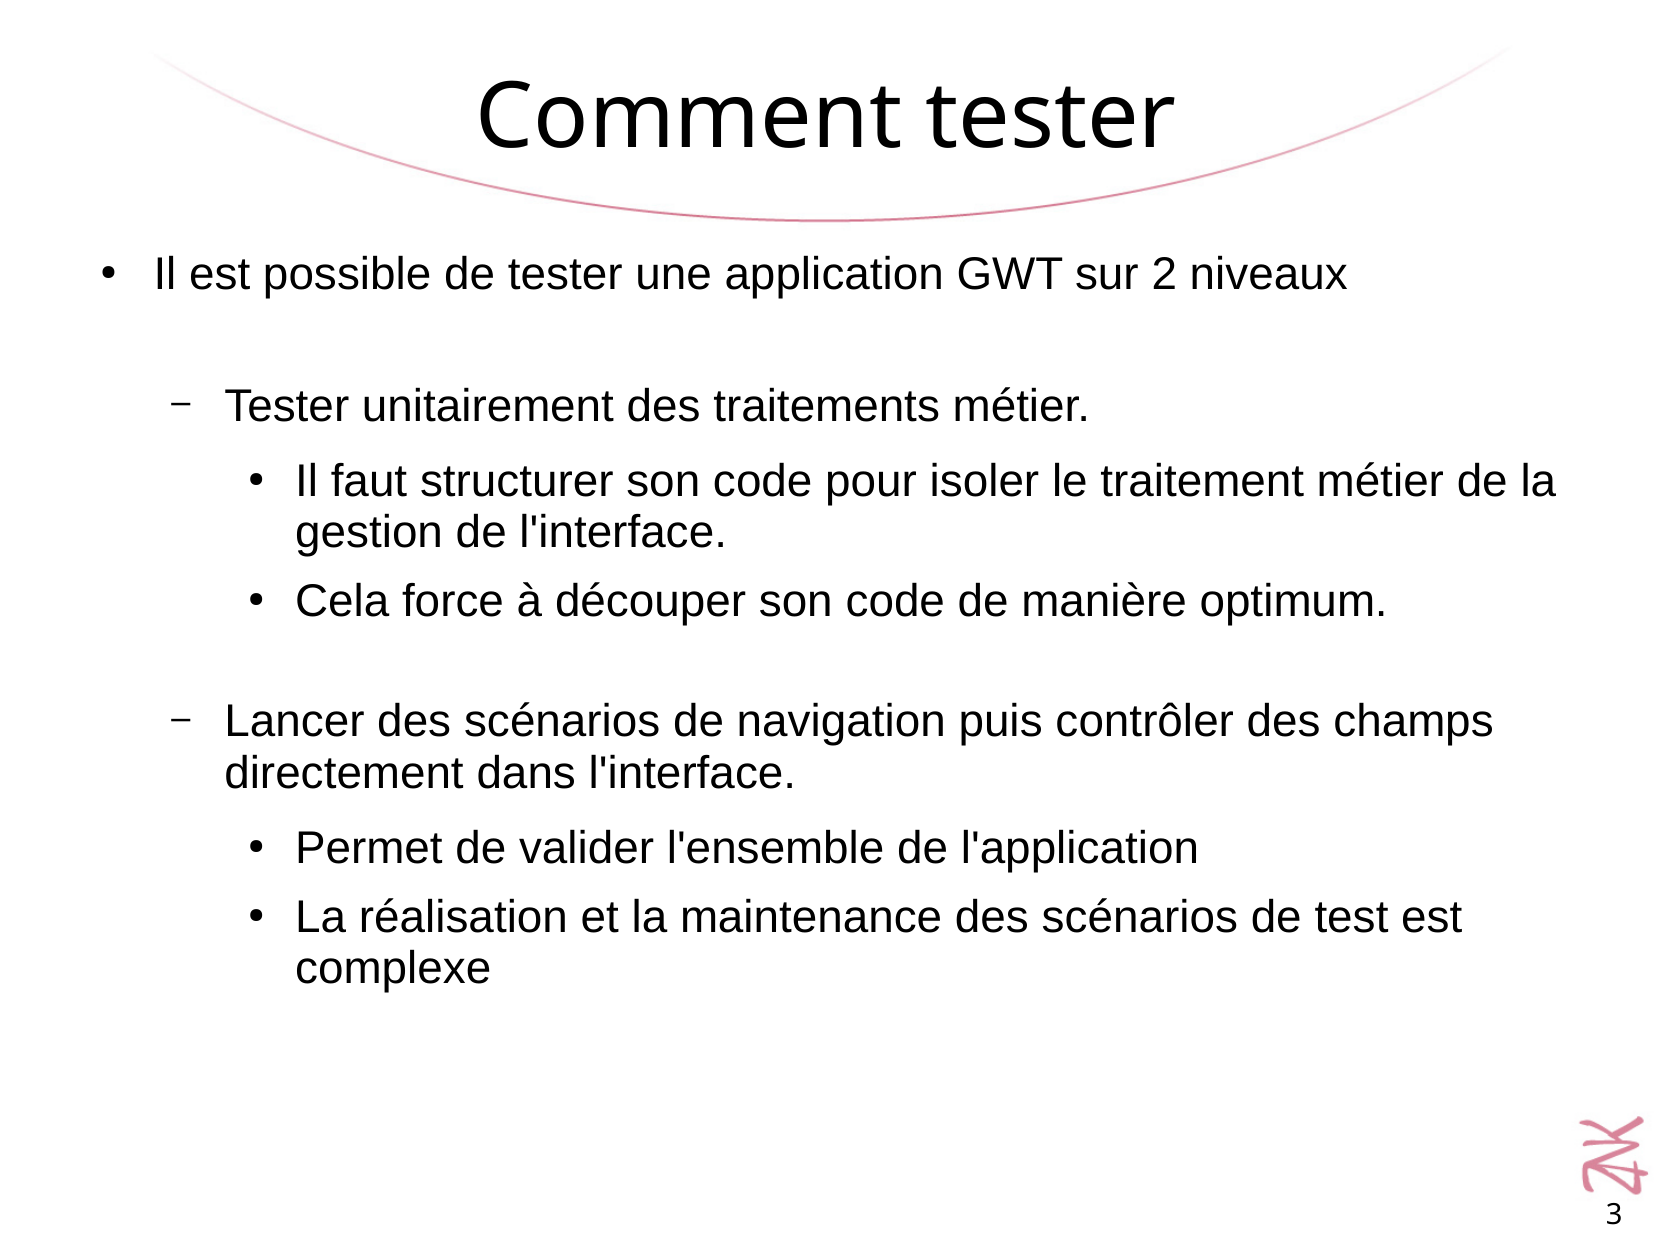

# Comment tester
Il est possible de tester une application GWT sur 2 niveaux
Tester unitairement des traitements métier.
Il faut structurer son code pour isoler le traitement métier de la gestion de l'interface.
Cela force à découper son code de manière optimum.
Lancer des scénarios de navigation puis contrôler des champs directement dans l'interface.
Permet de valider l'ensemble de l'application
La réalisation et la maintenance des scénarios de test est complexe
3